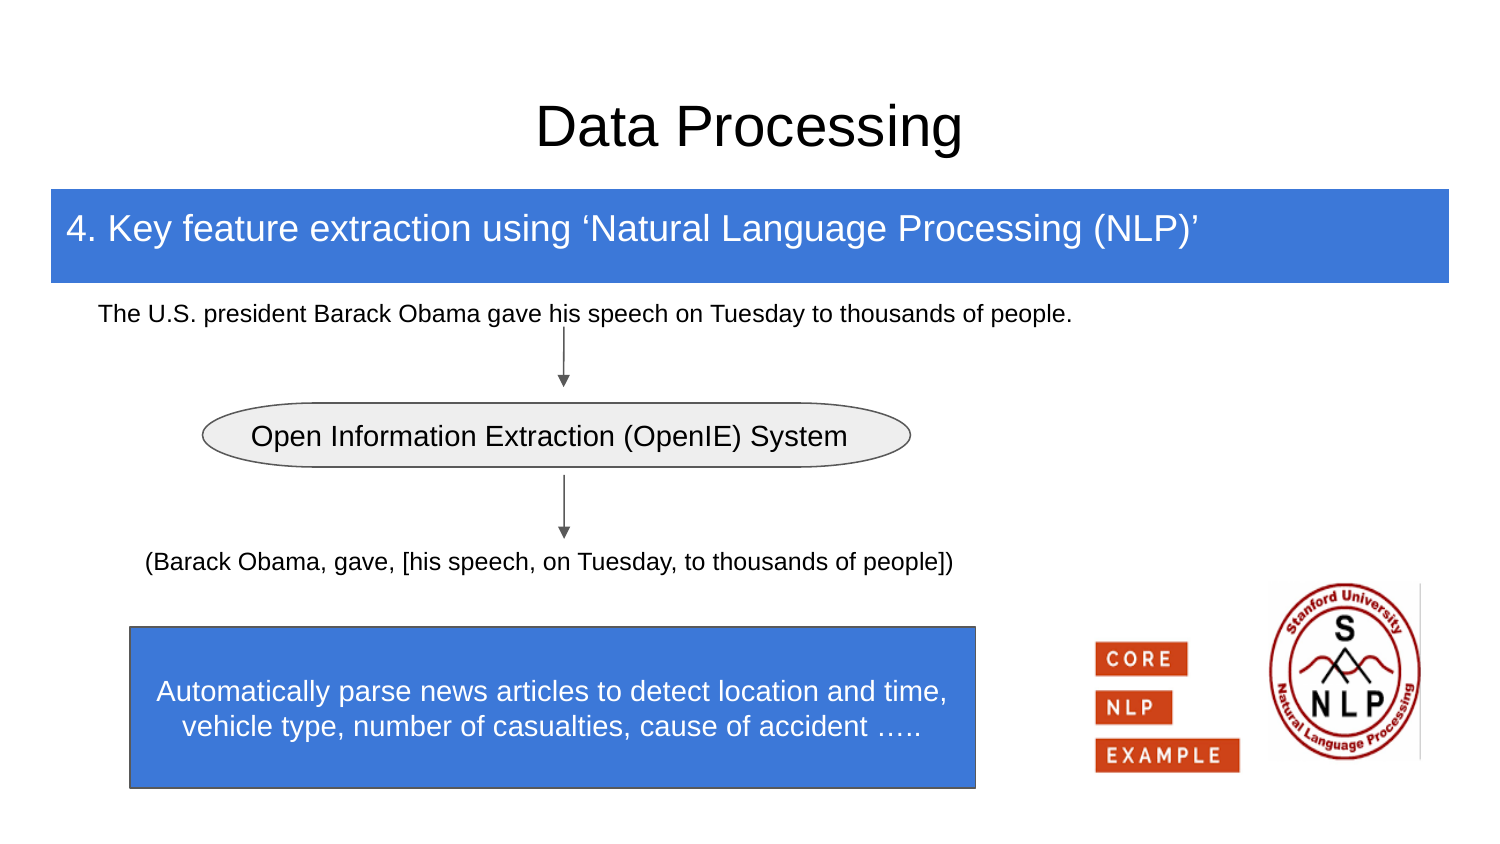

# Data Processing
4. Key feature extraction using ‘Natural Language Processing (NLP)’
The U.S. president Barack Obama gave his speech on Tuesday to thousands of people.
Open Information Extraction (OpenIE) System
(Barack Obama, gave, [his speech, on Tuesday, to thousands of people])
Automatically parse news articles to detect location and time, vehicle type, number of casualties, cause of accident …..